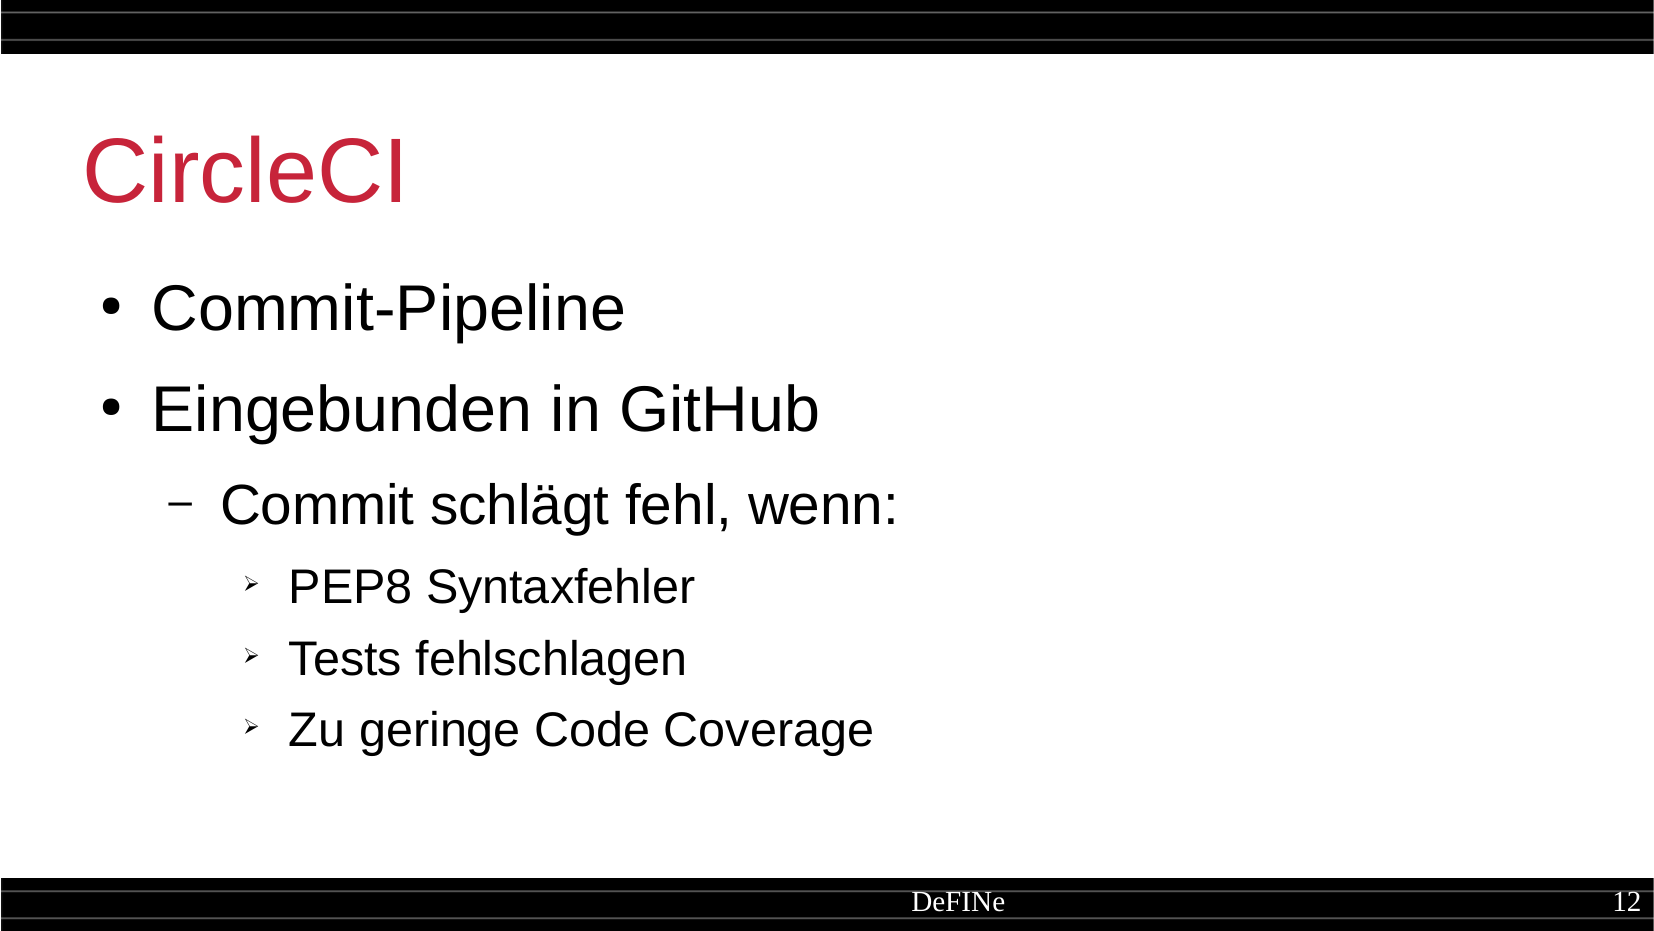

# CircleCI
Commit-Pipeline
Eingebunden in GitHub
Commit schlägt fehl, wenn:
PEP8 Syntaxfehler
Tests fehlschlagen
Zu geringe Code Coverage